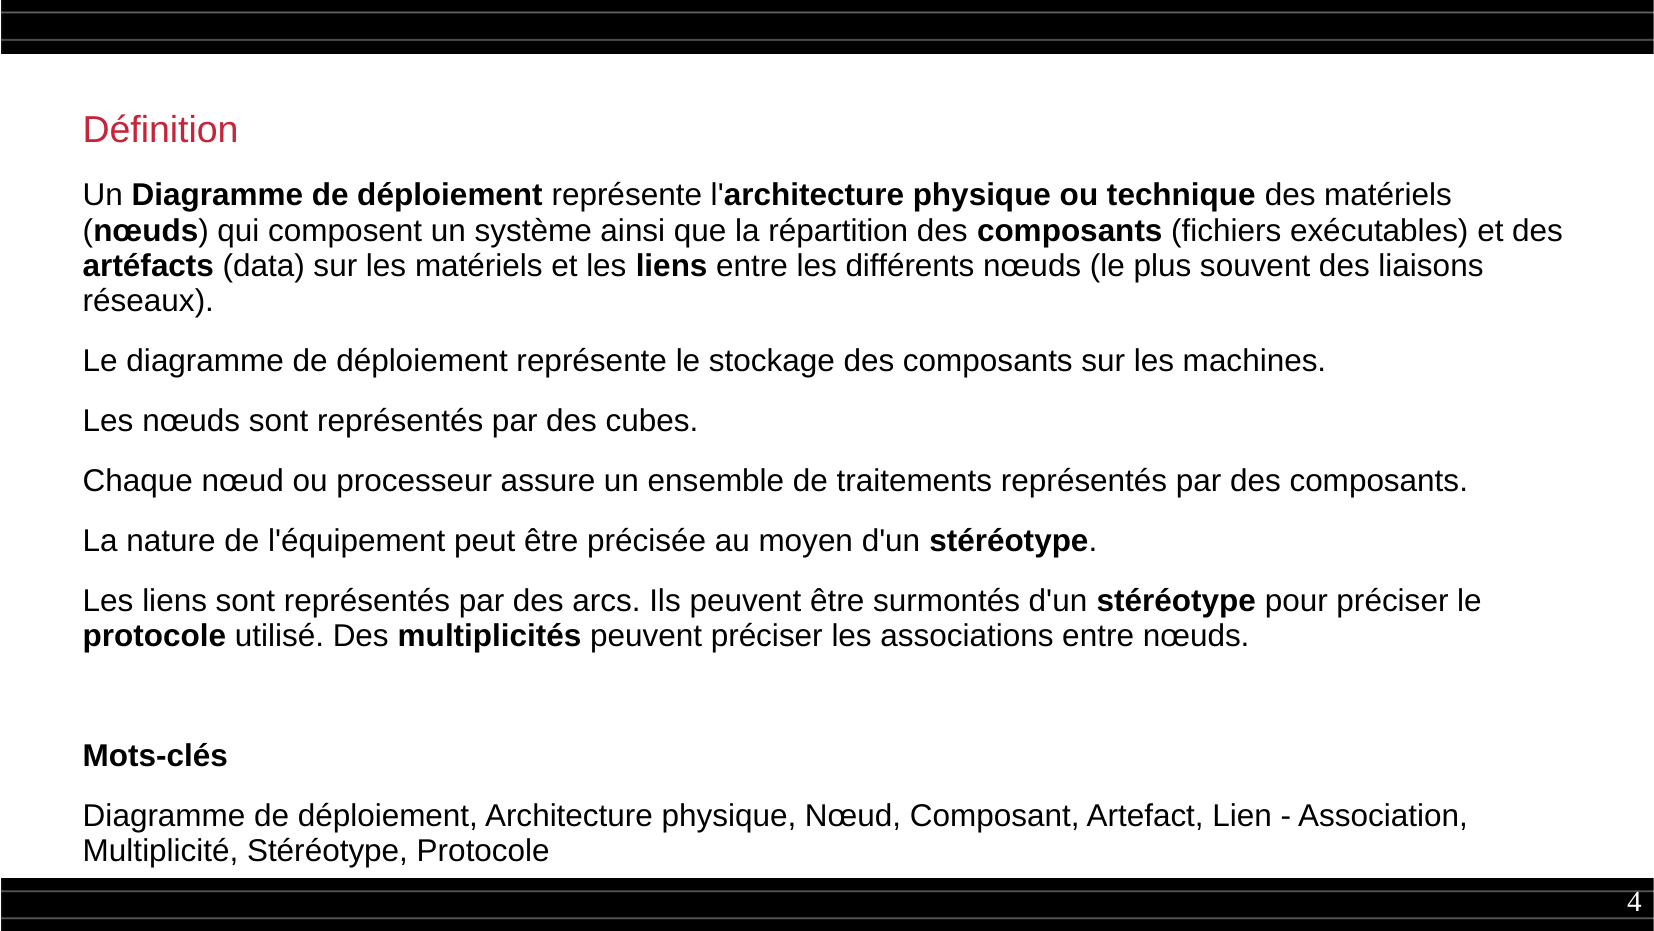

# Définition
Un Diagramme de déploiement représente l'architecture physique ou technique des matériels (nœuds) qui composent un système ainsi que la répartition des composants (fichiers exécutables) et des artéfacts (data) sur les matériels et les liens entre les différents nœuds (le plus souvent des liaisons réseaux).
Le diagramme de déploiement représente le stockage des composants sur les machines.
Les nœuds sont représentés par des cubes.
Chaque nœud ou processeur assure un ensemble de traitements représentés par des composants.
La nature de l'équipement peut être précisée au moyen d'un stéréotype.
Les liens sont représentés par des arcs. Ils peuvent être surmontés d'un stéréotype pour préciser le protocole utilisé. Des multiplicités peuvent préciser les associations entre nœuds.
Mots-clés
Diagramme de déploiement, Architecture physique, Nœud, Composant, Artefact, Lien - Association, Multiplicité, Stéréotype, Protocole